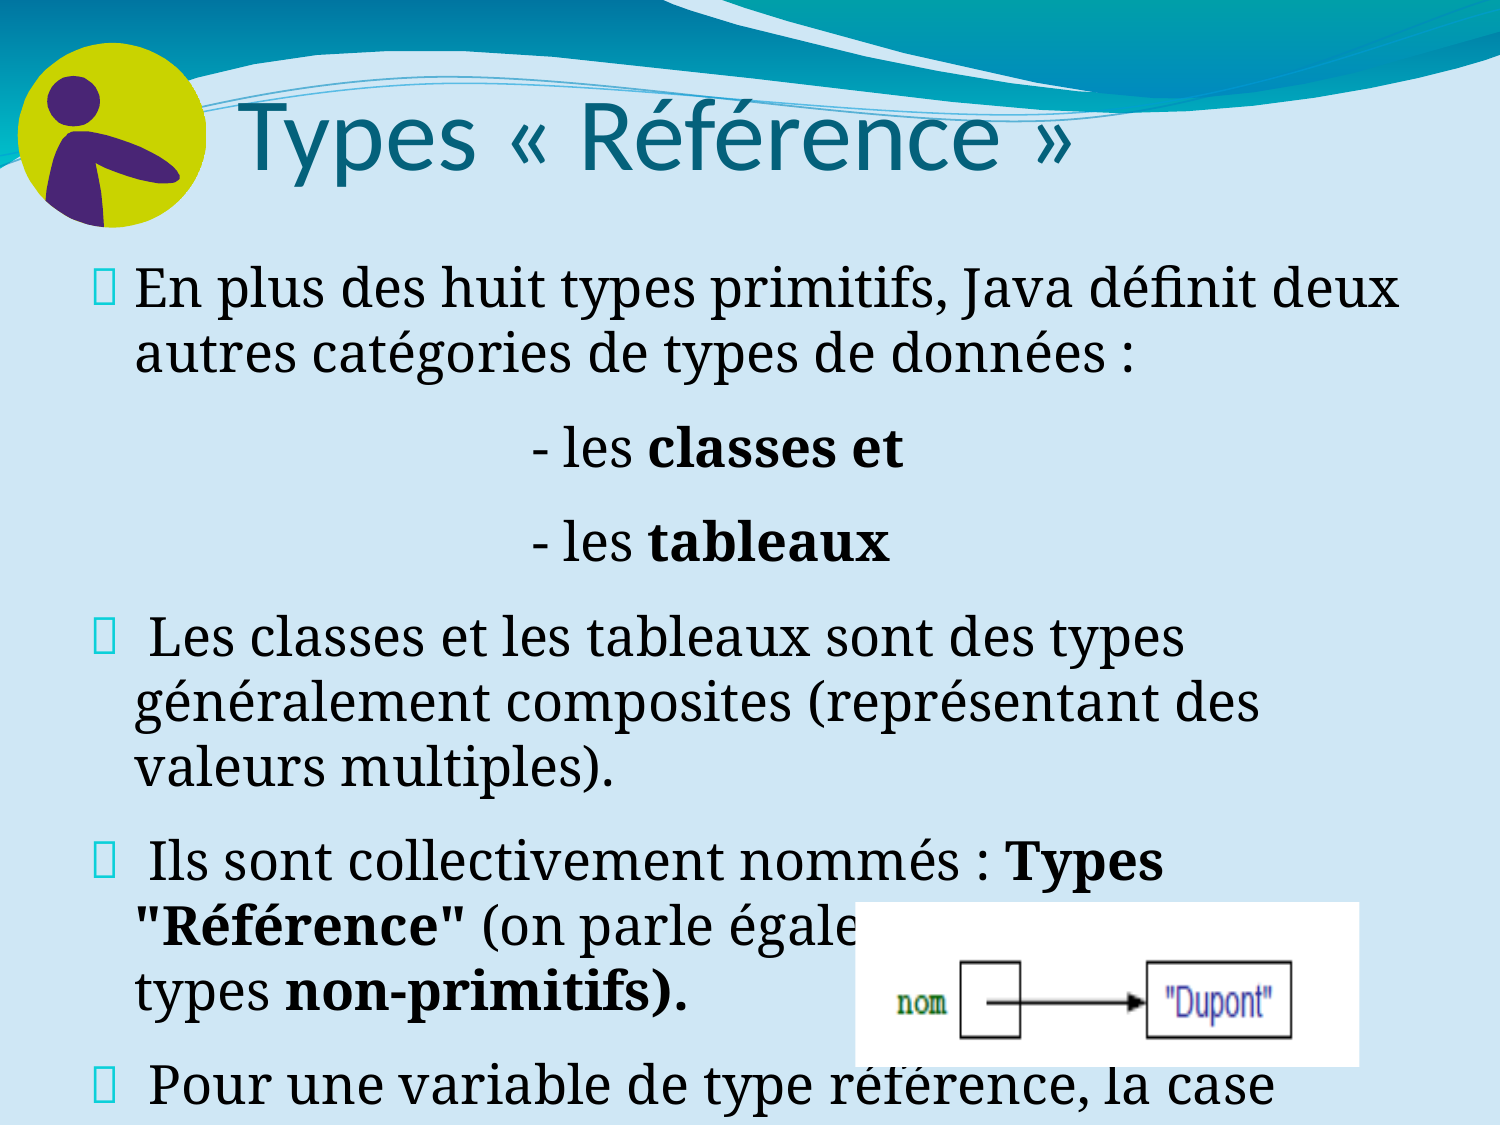

# Types « Référence »
En plus des huit types primitifs, Java définit deux autres catégories de types de données :
						- les classes et
						- les tableaux
 Les classes et les tableaux sont des types généralement composites (représentant des valeurs multiples).
 Ils sont collectivement nommés : Types "Référence" (on parle également parfois de types non-primitifs).
 Pour une variable de type référence, la case mémoire ne contient pas directement les valeurs de la variable mais une référence (une sorte de pointeur) vers une autre zone mémoire contenant les valeurs.